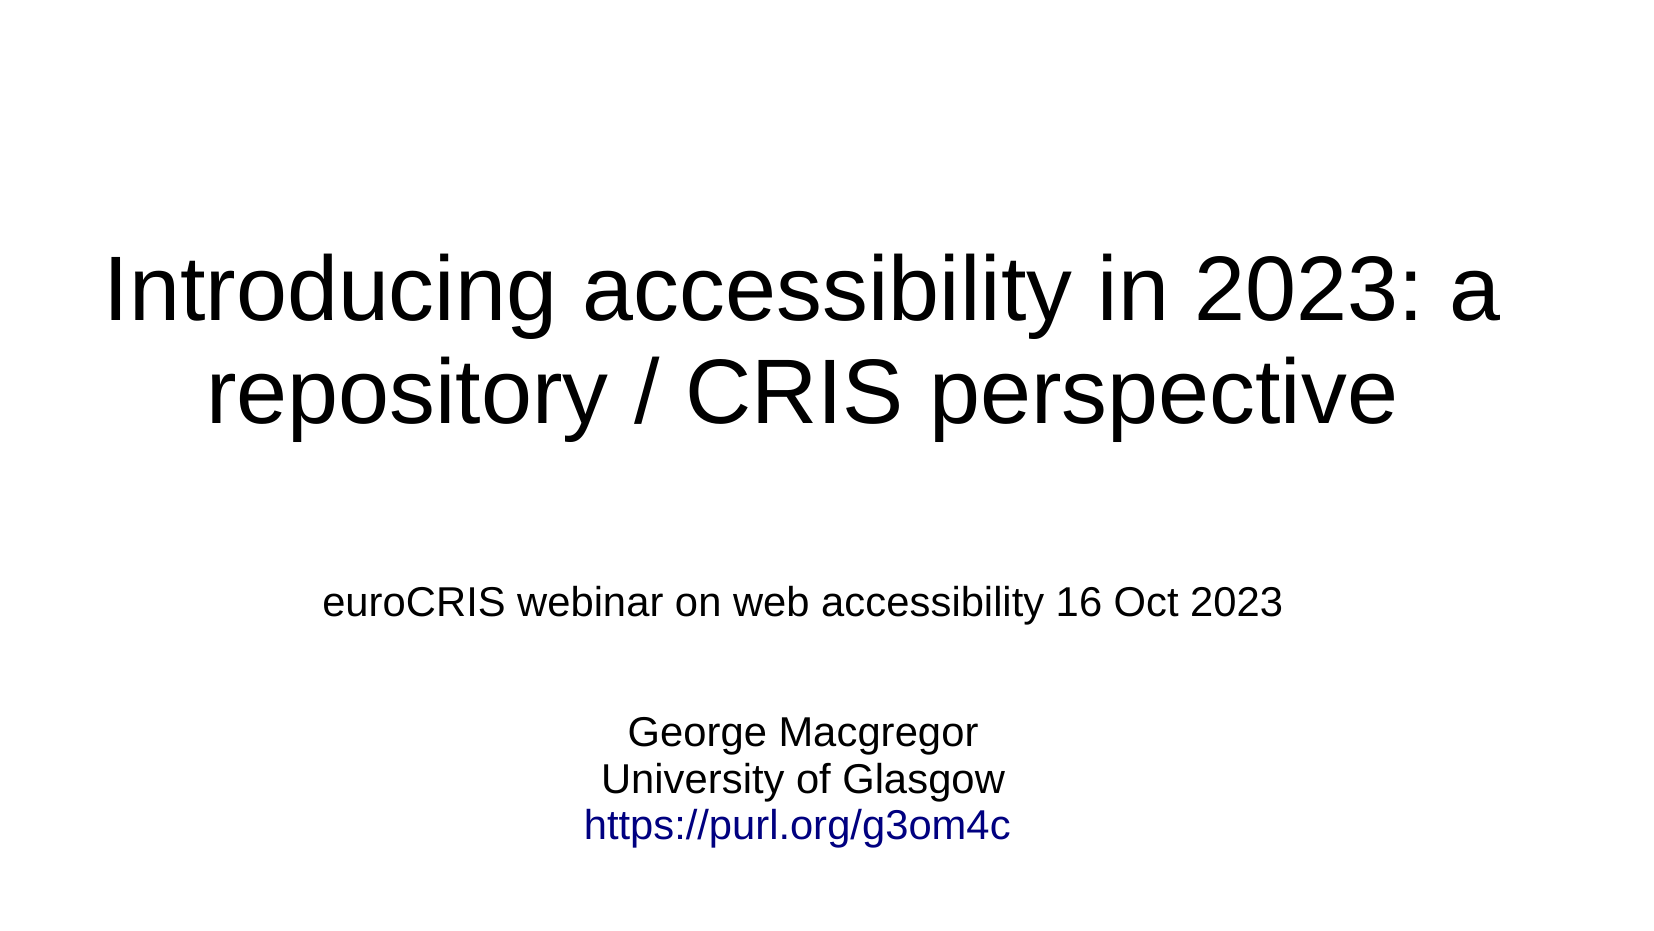

# Introducing accessibility in 2023: a repository / CRIS perspective
euroCRIS webinar on web accessibility 16 Oct 2023
George Macgregor
University of Glasgow
https://purl.org/g3om4c